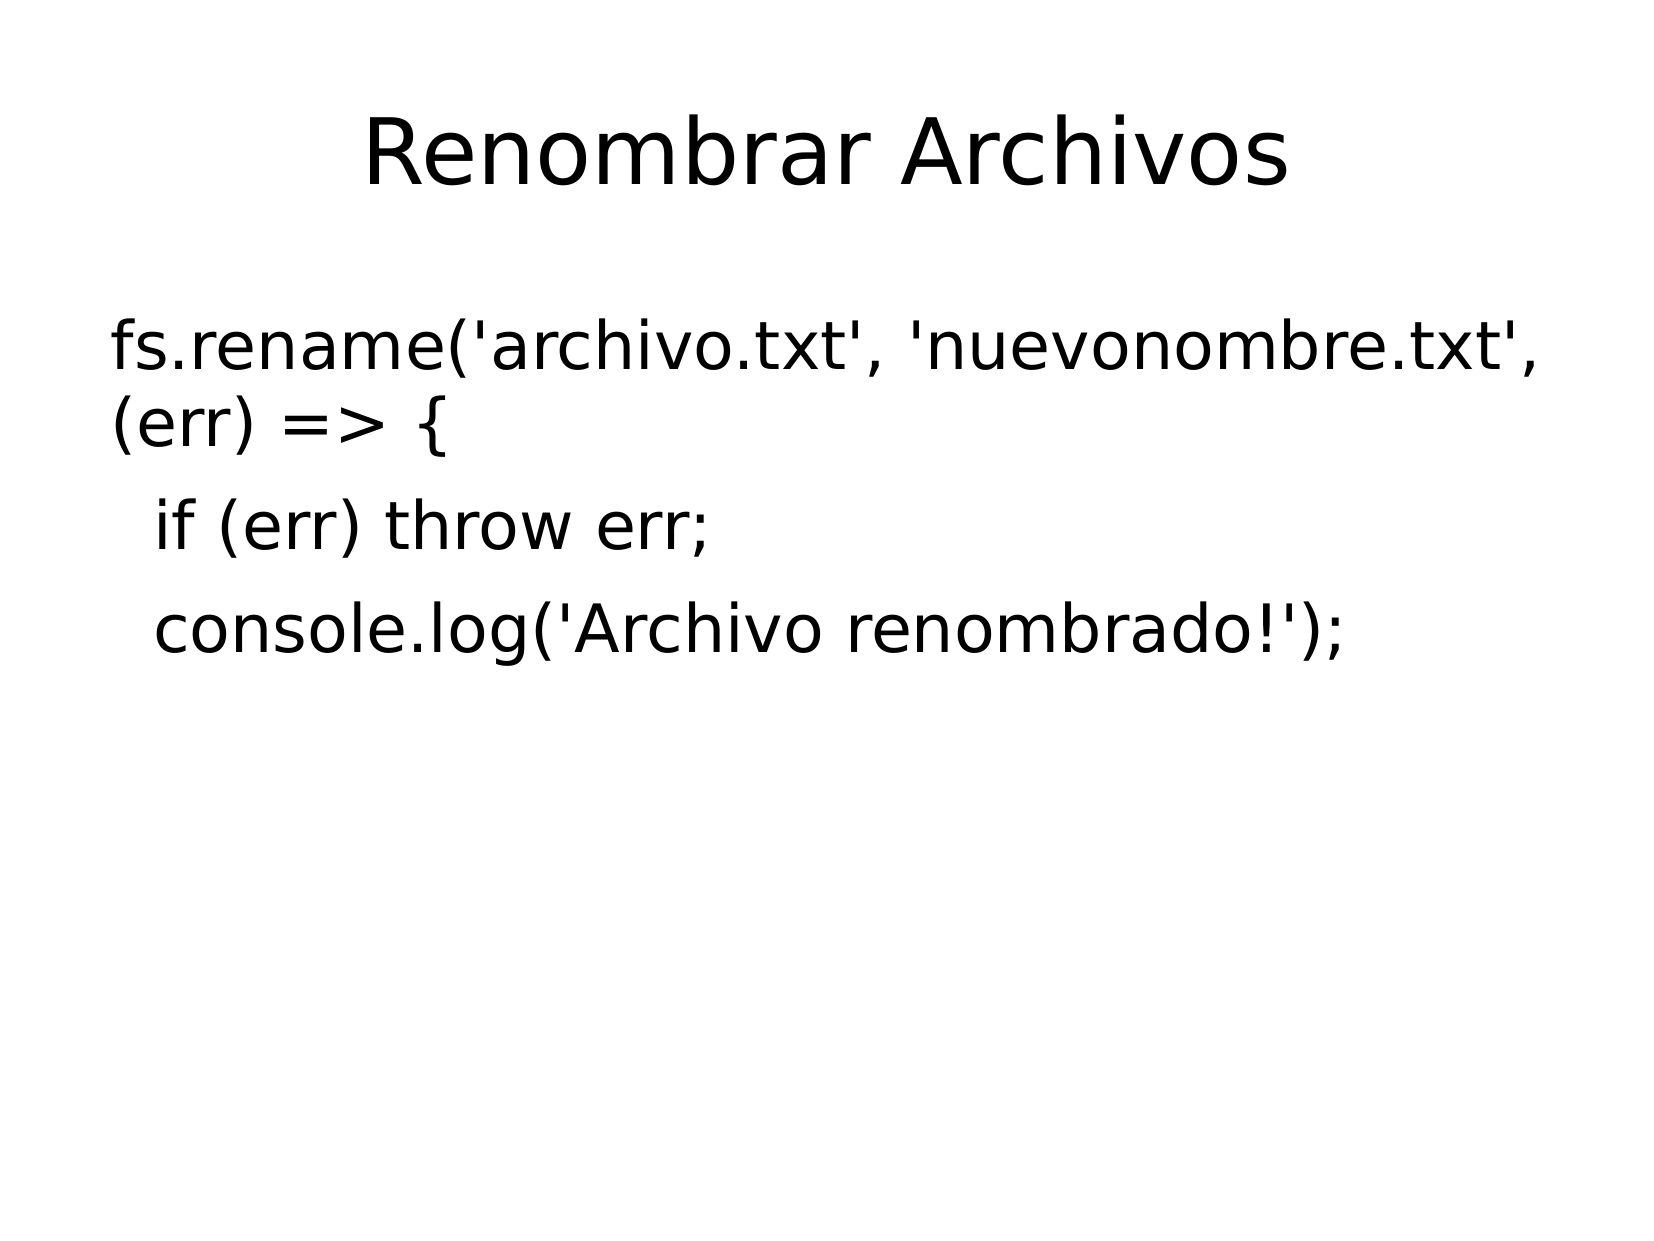

# Renombrar Archivos
fs.rename('archivo.txt', 'nuevonombre.txt',(err) => {
  if (err) throw err;
  console.log('Archivo renombrado!');